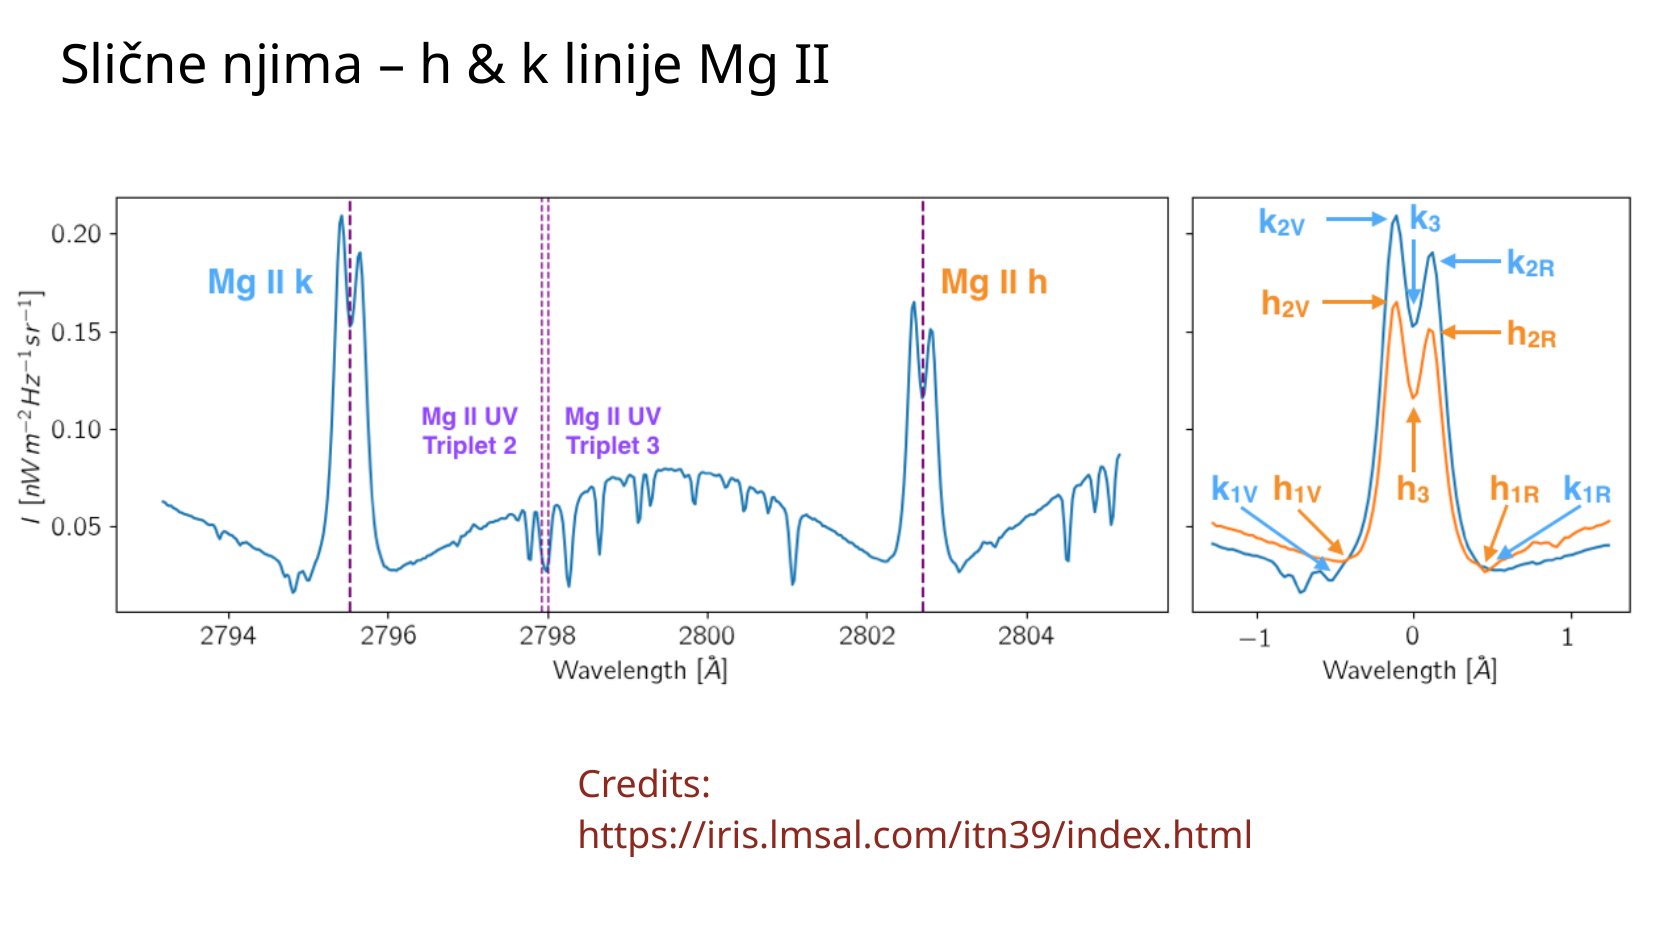

# Slične njima – h & k linije Mg II
Credits: https://iris.lmsal.com/itn39/index.html